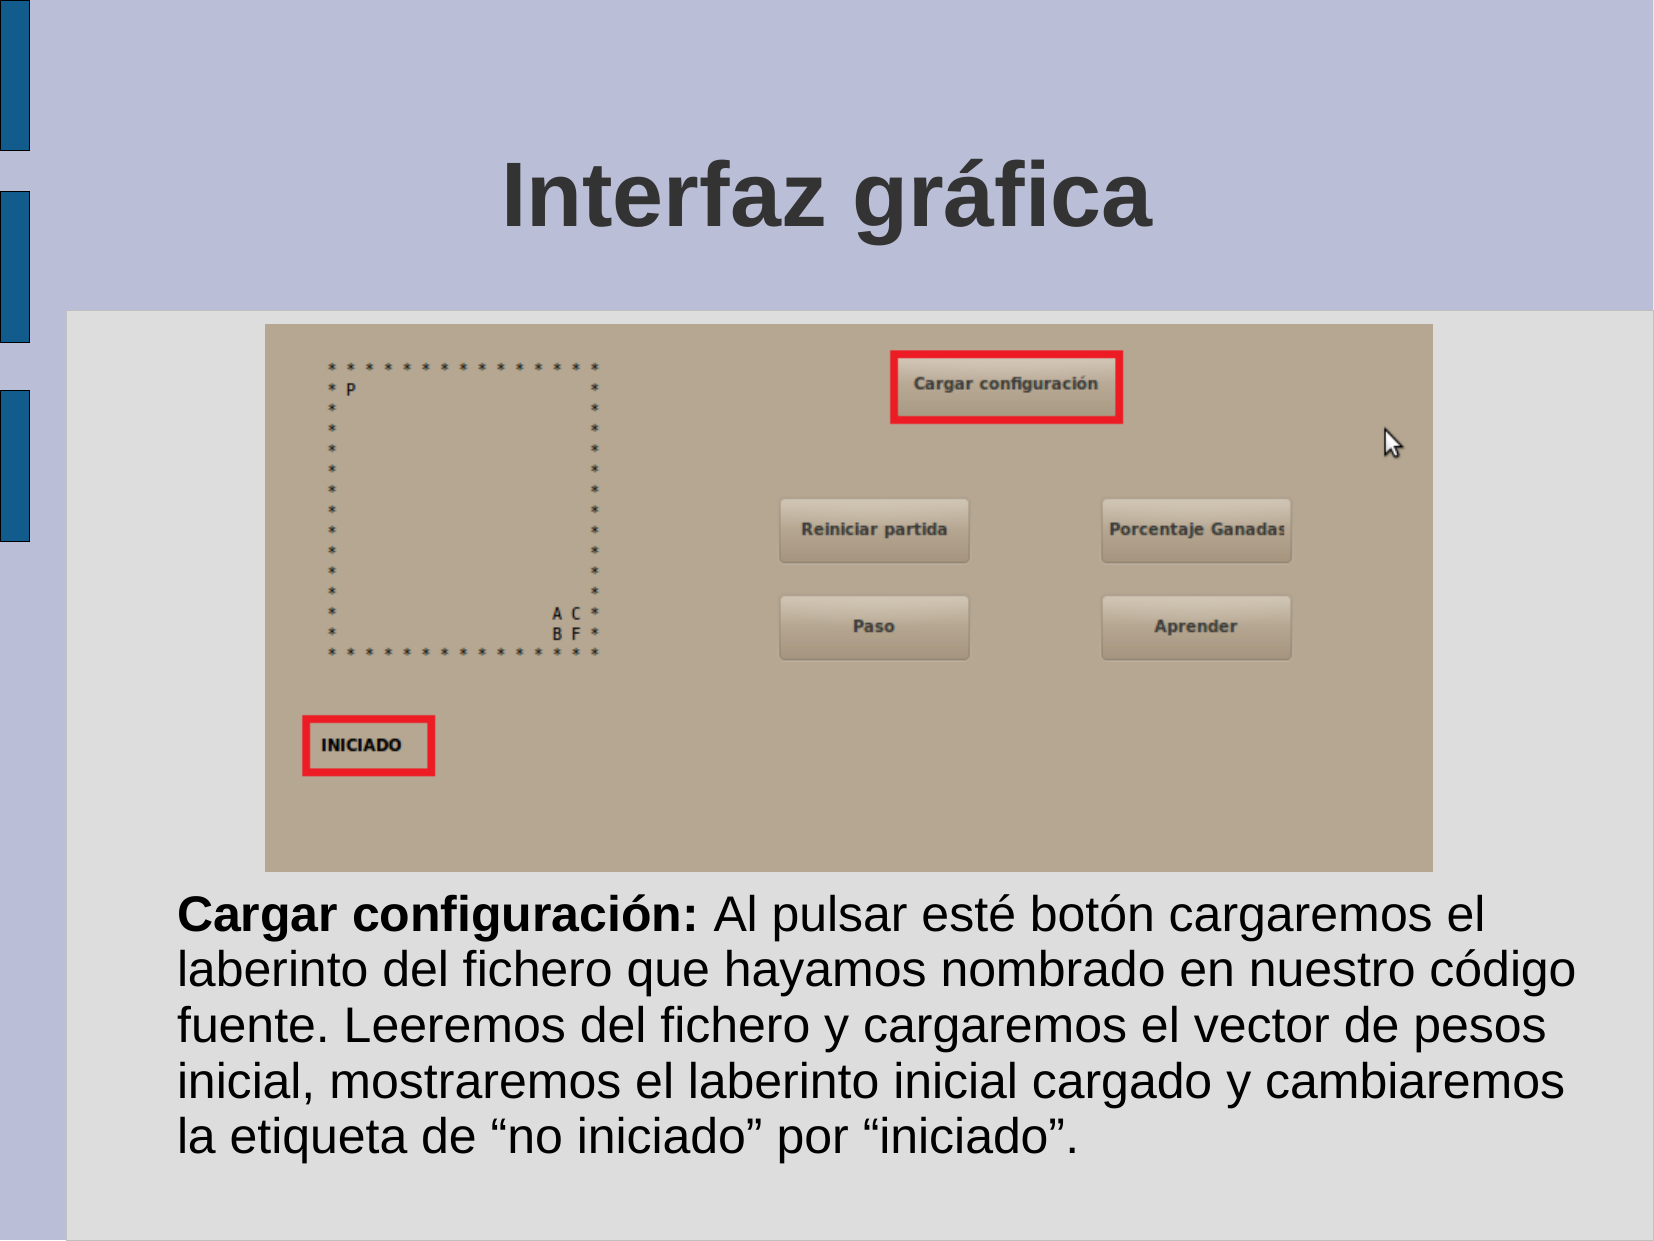

# Interfaz gráfica
Cargar configuración: Al pulsar esté botón cargaremos el laberinto del fichero que hayamos nombrado en nuestro código fuente. Leeremos del fichero y cargaremos el vector de pesos inicial, mostraremos el laberinto inicial cargado y cambiaremos la etiqueta de “no iniciado” por “iniciado”.